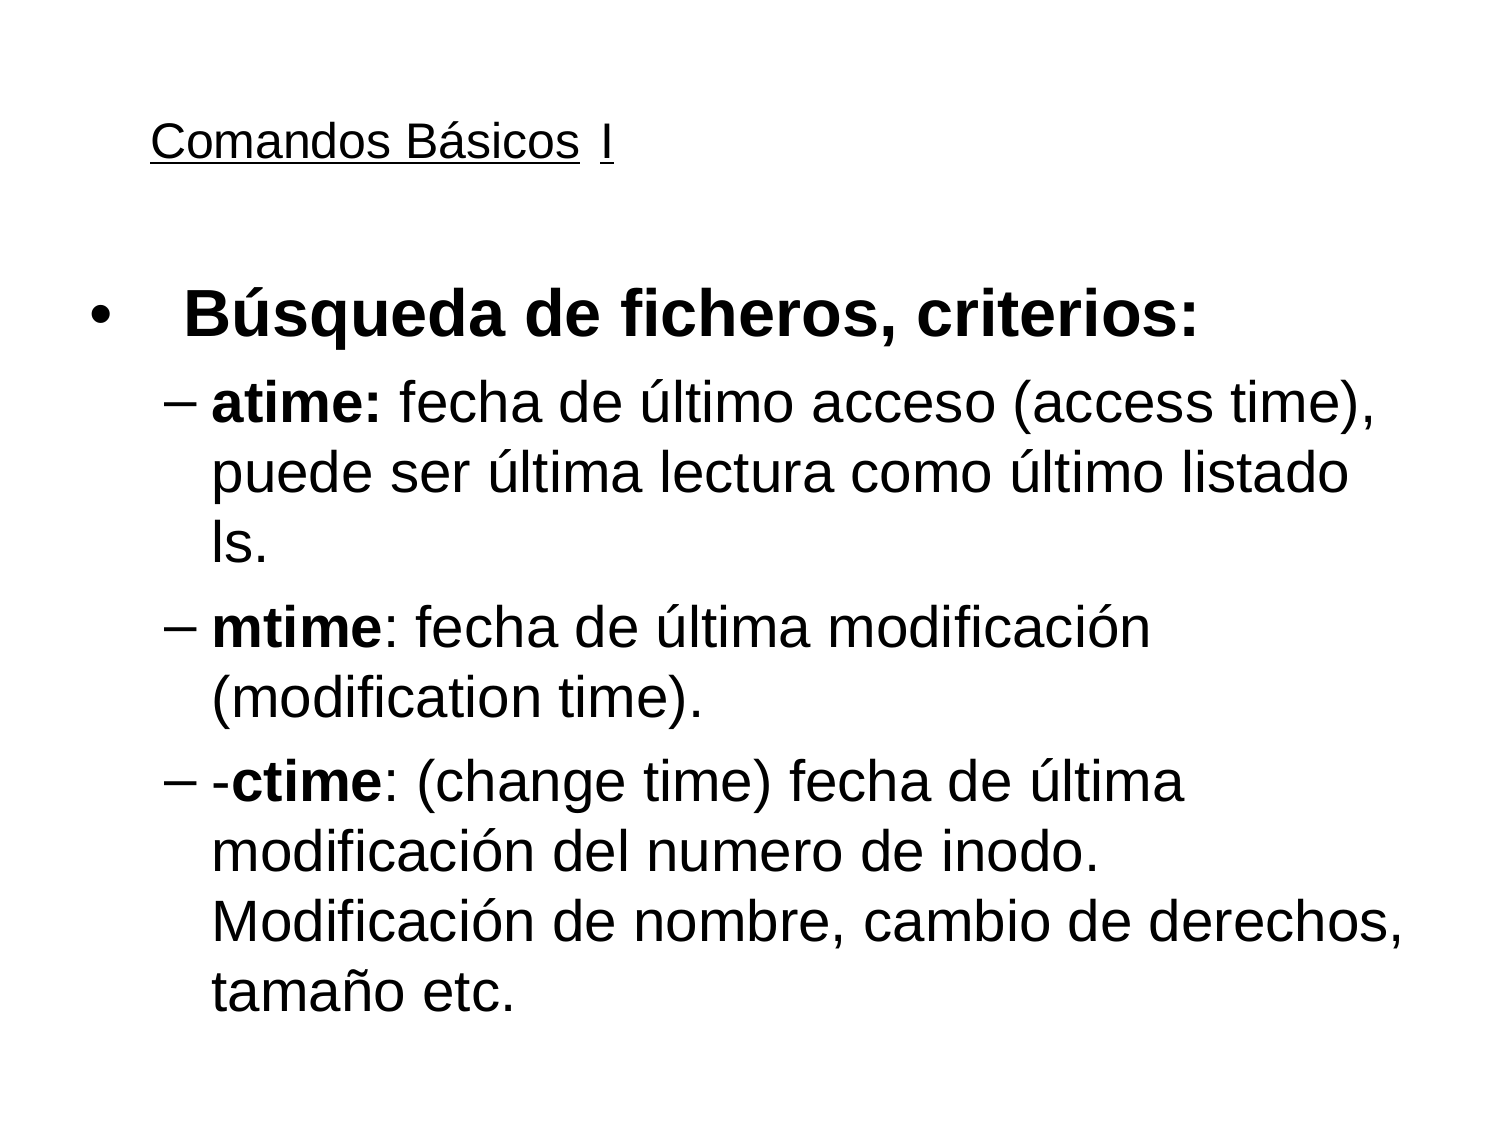

# Comandos Básicos	I
•	Búsqueda de ficheros, criterios:
atime: fecha de último acceso (access time), puede ser última lectura como último listado ls.
mtime: fecha de última modificación (modification time).
-ctime: (change time) fecha de última modificación del numero de inodo. Modificación de nombre, cambio de derechos, tamaño etc.